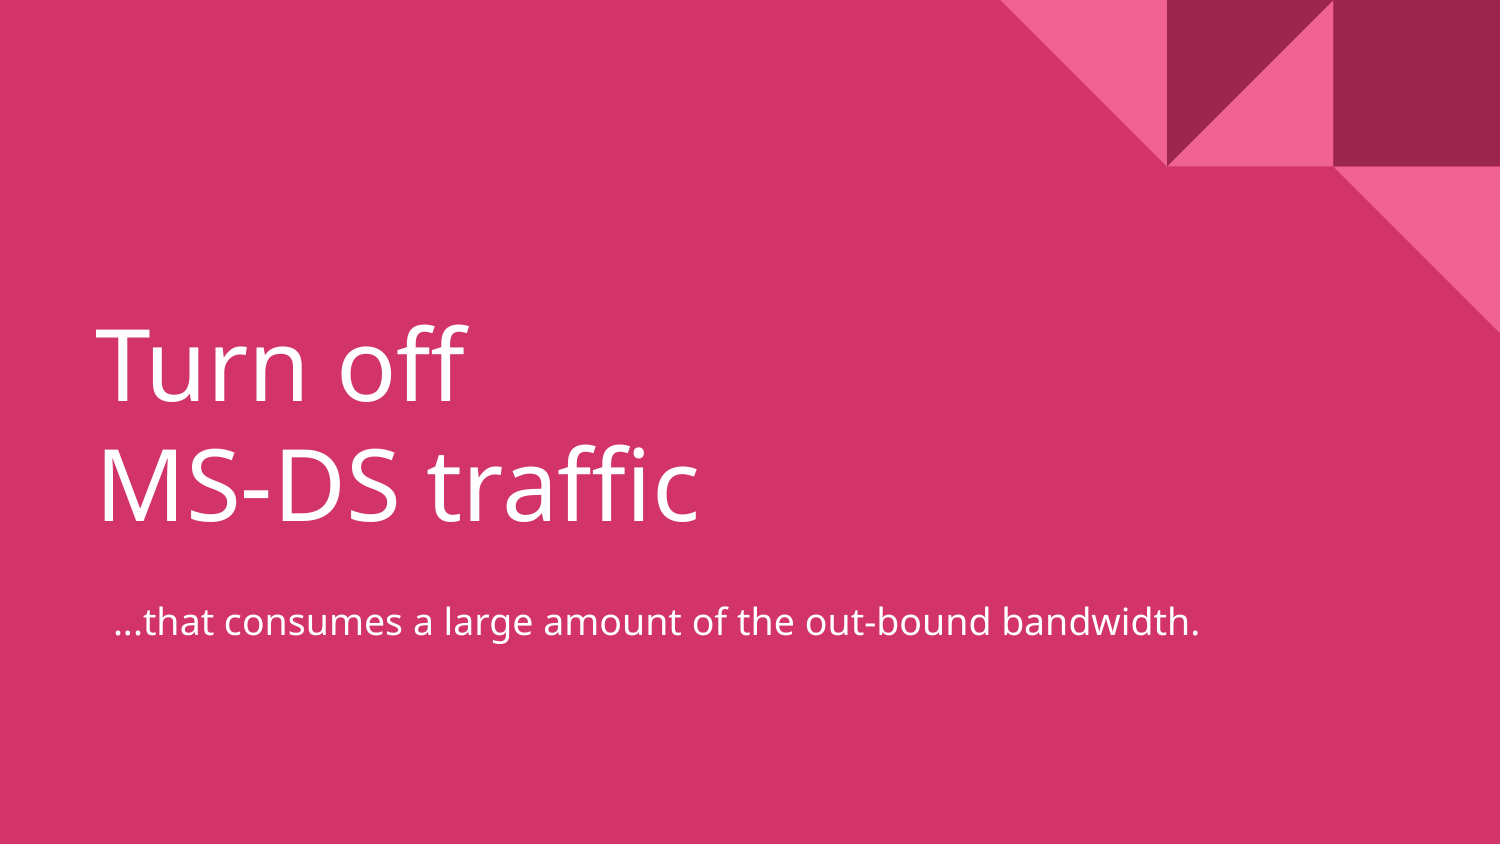

# Turn off MS-DS traffic
...that consumes a large amount of the out-bound bandwidth.
	Mirror Linux, Microsoft, and 	Apple traffic to monitor possible intrusions and unnecessary traffic 	within the network in order formulate and enforce policies to block 	and limit such traffic.